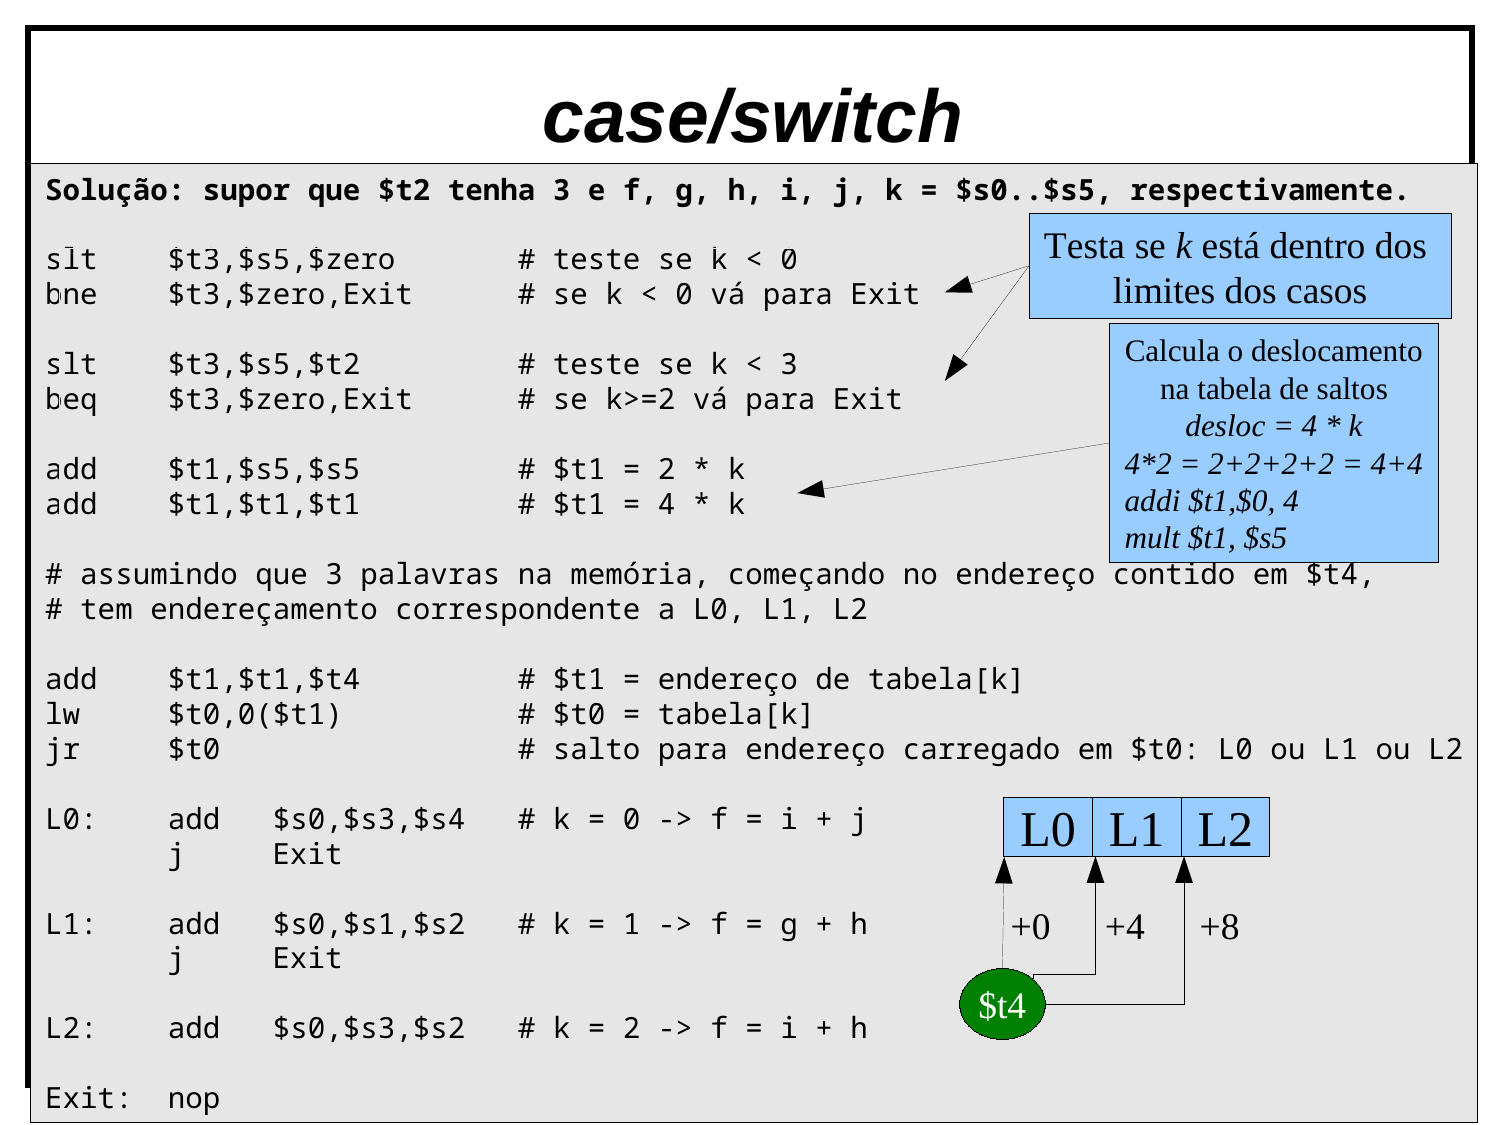

# case/switch
Solução: supor que $t2 tenha 3 e f, g, h, i, j, k = $s0..$s5, respectivamente.
slt $t3,$s5,$zero # teste se k < 0
bne $t3,$zero,Exit # se k < 0 vá para Exit
slt $t3,$s5,$t2 # teste se k < 3
beq $t3,$zero,Exit # se k>=2 vá para Exit
add $t1,$s5,$s5 # $t1 = 2 * k
add $t1,$t1,$t1 # $t1 = 4 * k
# assumindo que 3 palavras na memória, começando no endereço contido em $t4,
# tem endereçamento correspondente a L0, L1, L2
add $t1,$t1,$t4 # $t1 = endereço de tabela[k]
lw $t0,0($t1) # $t0 = tabela[k]
jr $t0 # salto para endereço carregado em $t0: L0 ou L1 ou L2
L0: add $s0,$s3,$s4 # k = 0 -> f = i + j
 j Exit
L1: add $s0,$s1,$s2 # k = 1 -> f = g + h
 j Exit
L2: add $s0,$s3,$s2 # k = 2 -> f = i + h
Exit: nop
Testa se k está dentro dos
limites dos casos
Calcula o deslocamento
na tabela de saltos
desloc = 4 * k
4*2 = 2+2+2+2 = 4+4
addi $t1,$0, 4
mult $t1, $s5
L0
L1
L2
+0
+4
+8
$t4